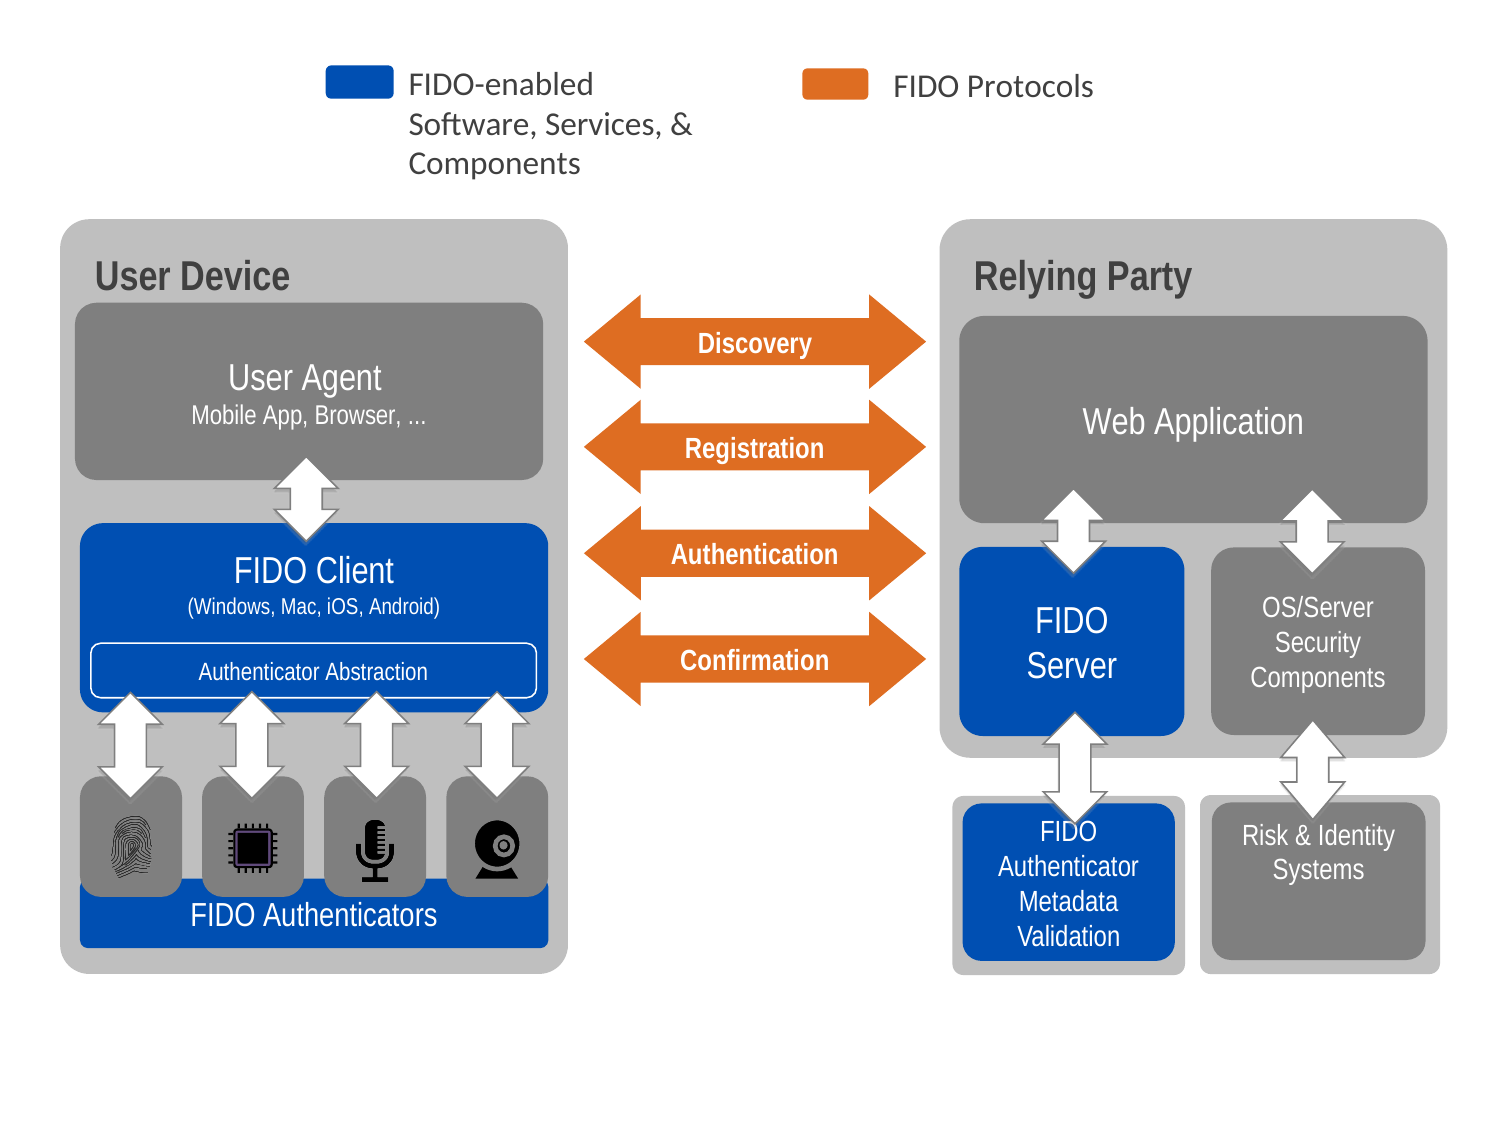

FIDO-enabled Software, Services, & Components
FIDO Protocols
User Device
Relying Party
Discovery
User Agent
Mobile App, Browser, ...
Web Application
Registration
Authentication
FIDO Client
(Windows, Mac, iOS, Android)
FIDO
Server
OS/Server Security Components
Confirmation
Authenticator Abstraction
Risk & Identity Systems
FIDO Authenticator Metadata Validation
FIDO Authenticators